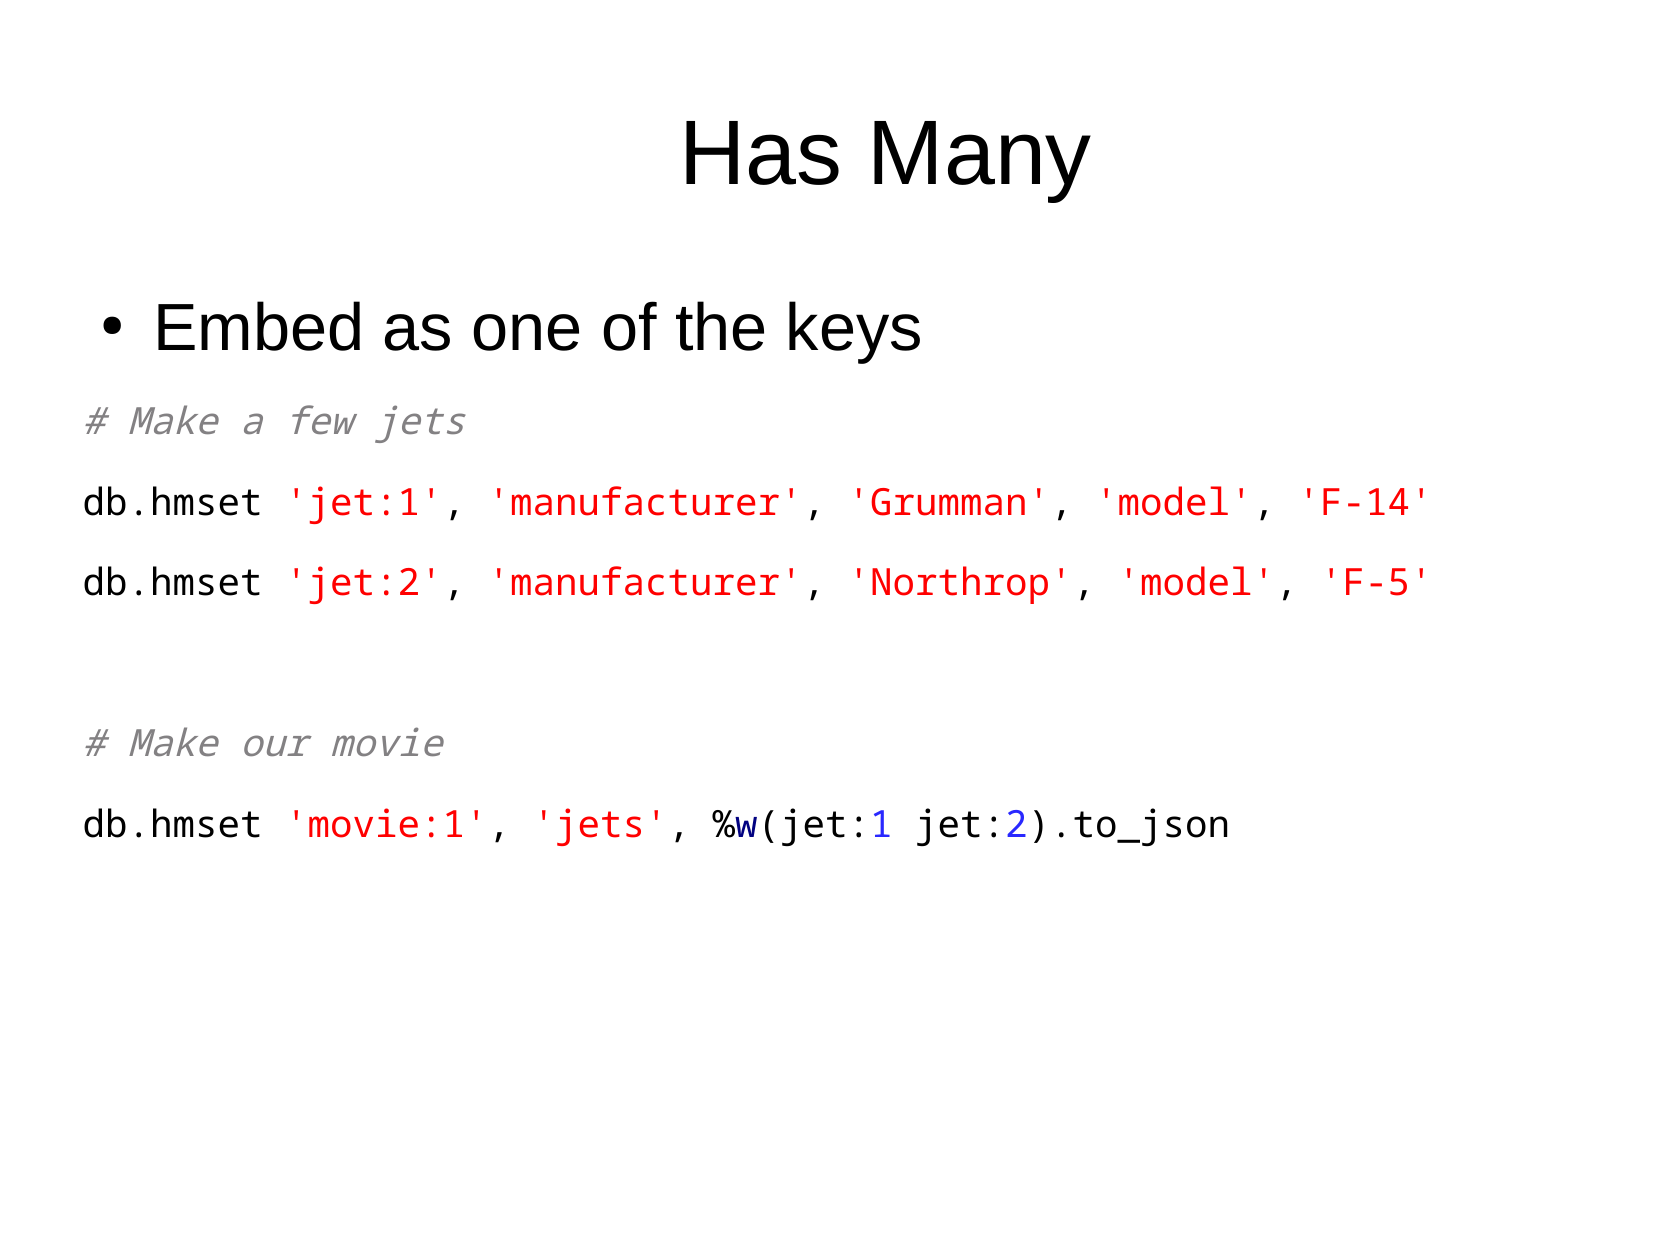

# Has Many
Embed as one of the keys
# Make a few jets
db.hmset 'jet:1', 'manufacturer', 'Grumman', 'model', 'F-14'
db.hmset 'jet:2', 'manufacturer', 'Northrop', 'model', 'F-5'
# Make our movie
db.hmset 'movie:1', 'jets', %w(jet:1 jet:2).to_json